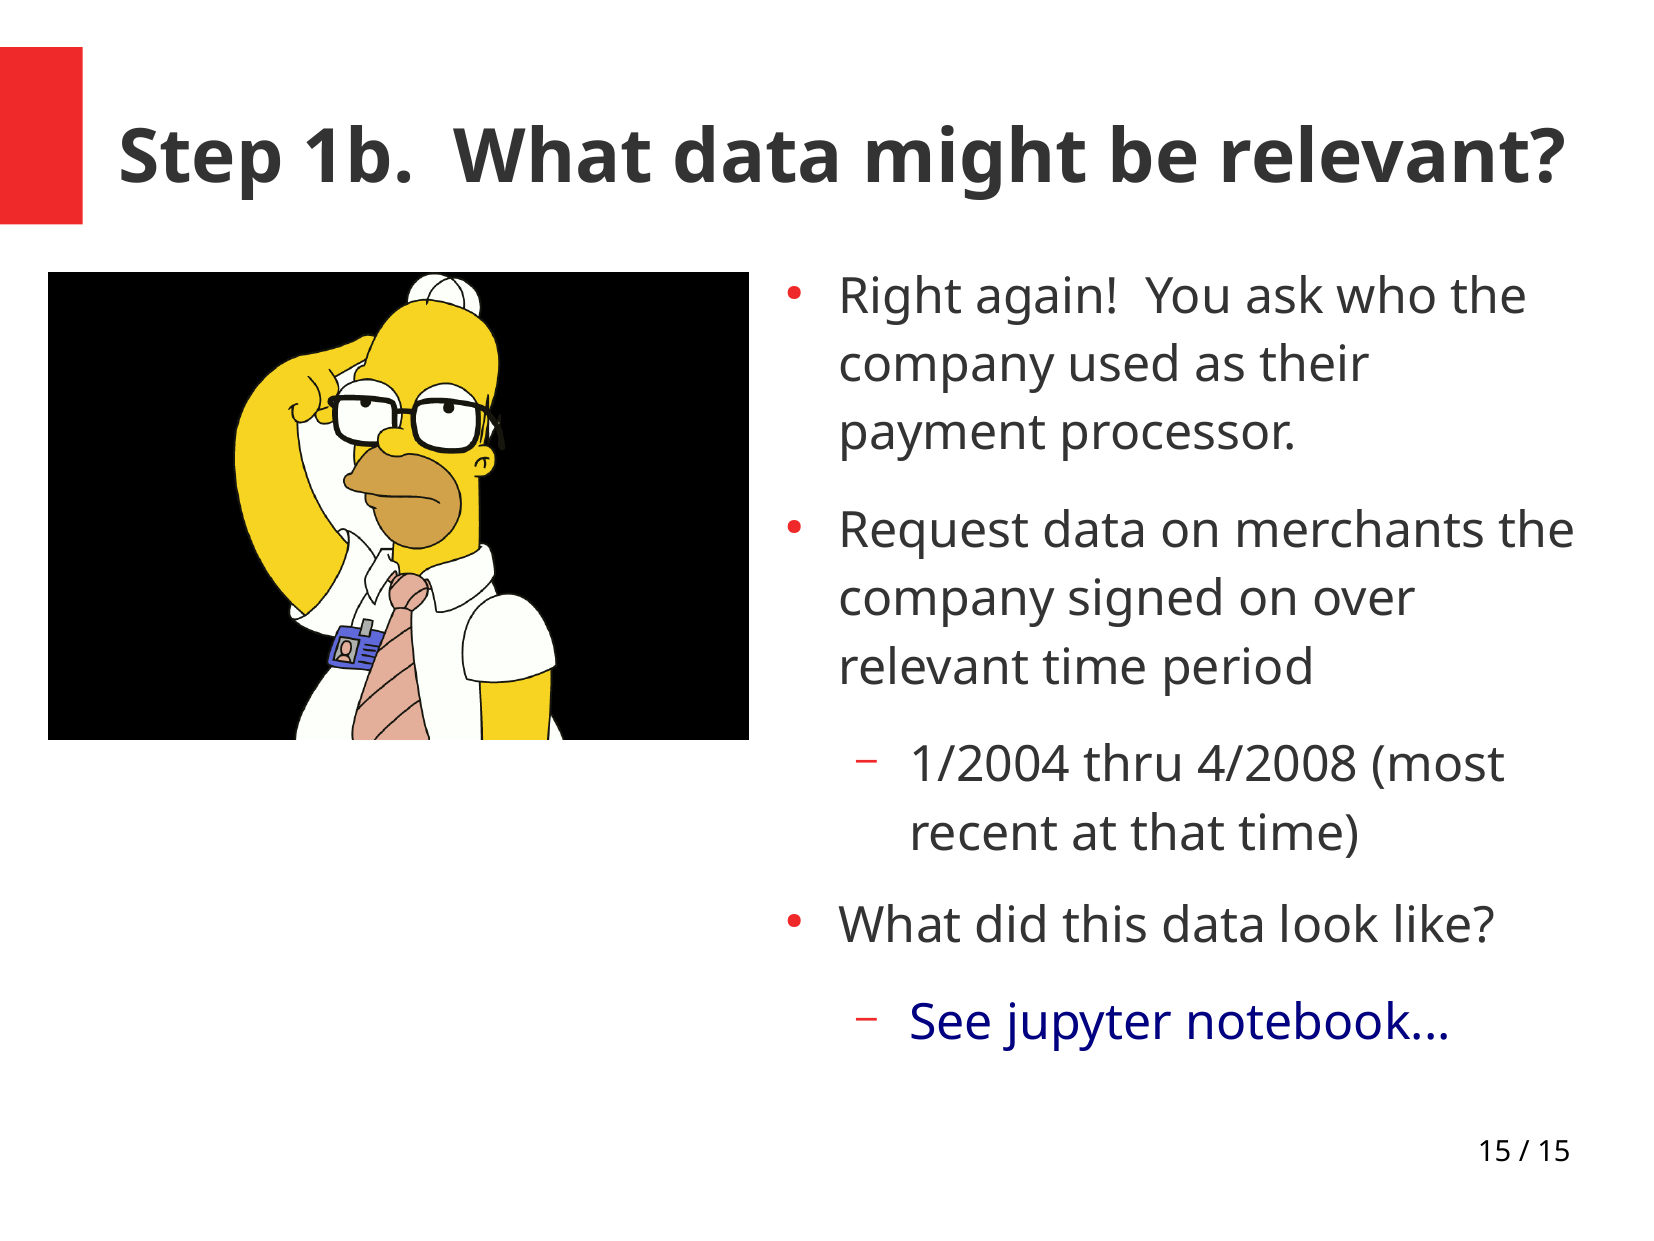

Step 1b. What data might be relevant?
# Right again! You ask who the company used as their payment processor.
Request data on merchants the company signed on over relevant time period
1/2004 thru 4/2008 (most recent at that time)
What did this data look like?
See jupyter notebook...
15